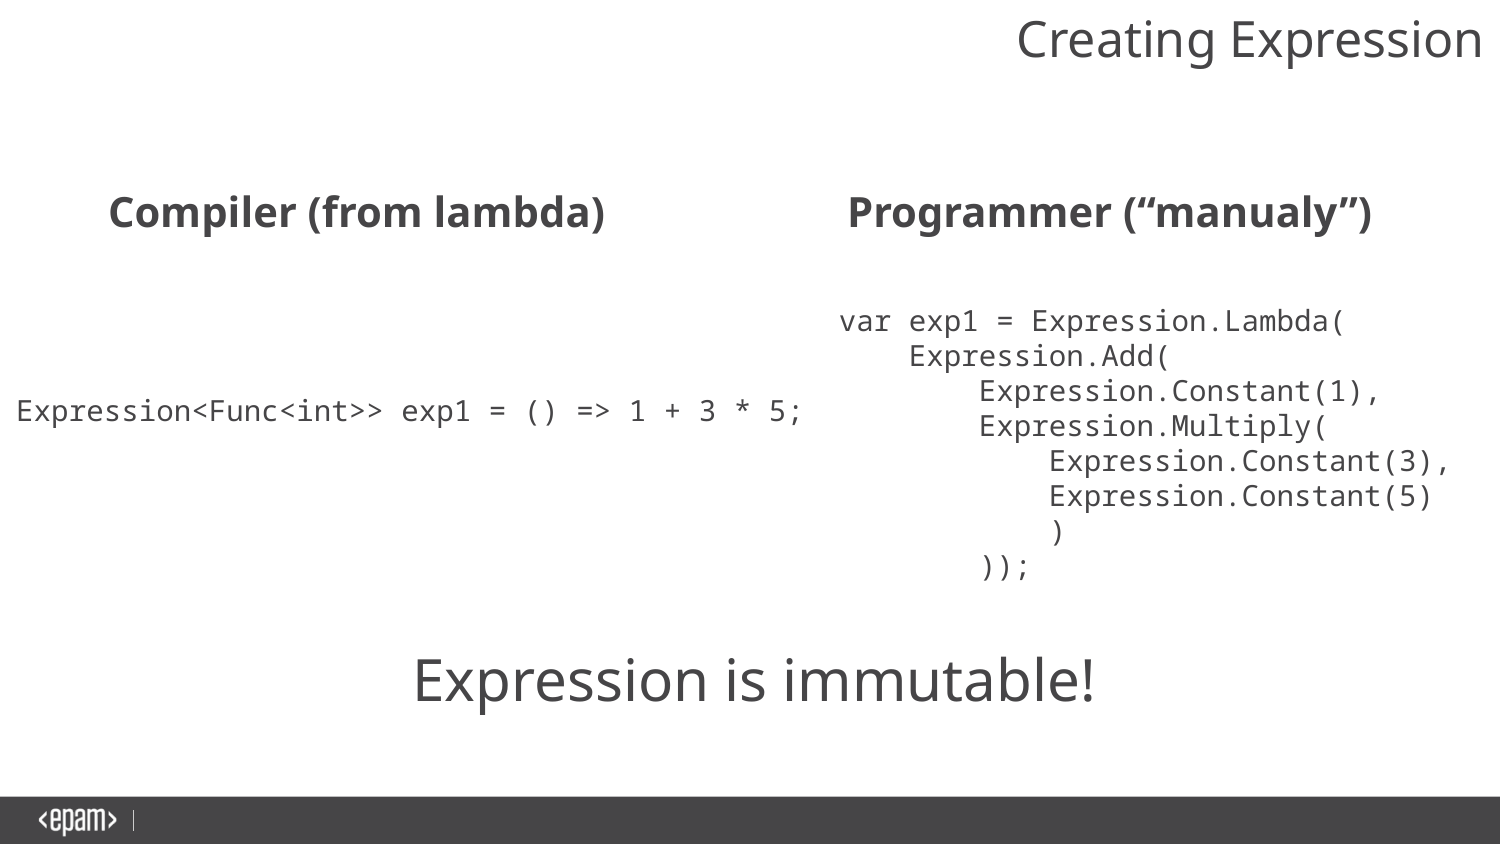

# Creating Expression
Compiler (from lambda)
Programmer (“manualy”)
var exp1 = Expression.Lambda(
    Expression.Add(
        Expression.Constant(1),
        Expression.Multiply(
            Expression.Constant(3),
            Expression.Constant(5)
            )
        ));
Expression<Func<int>> exp1 = () => 1 + 3 * 5;
Expression is immutable!